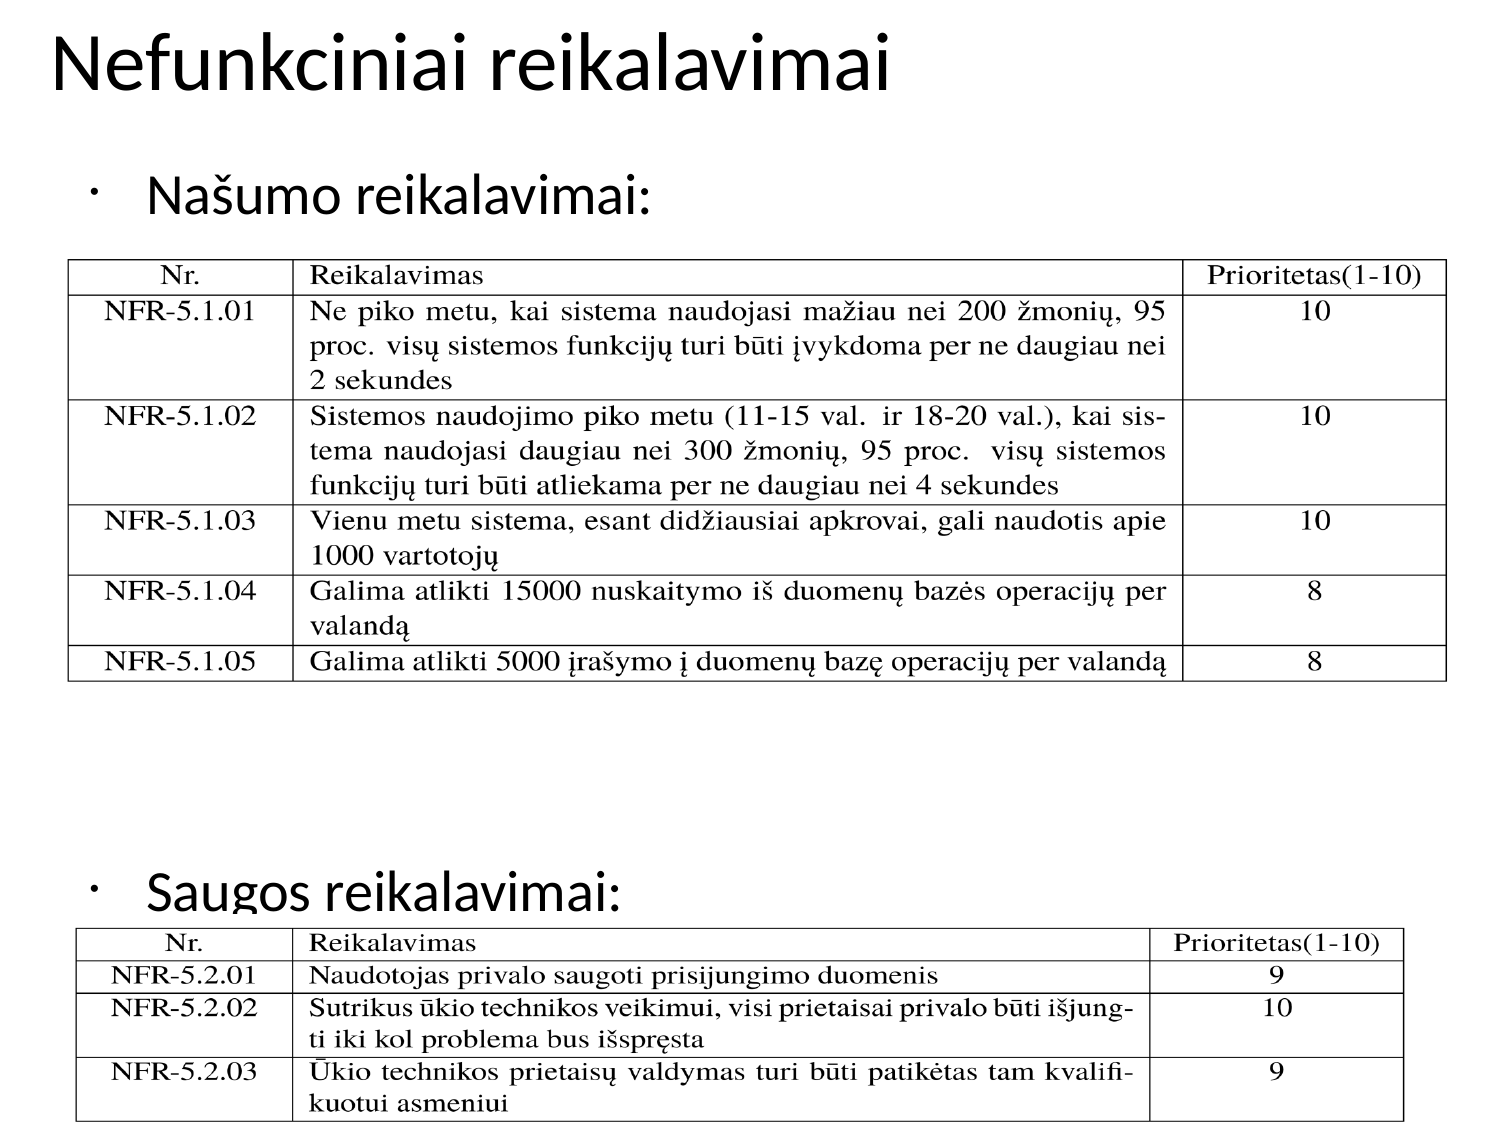

# Nefunkciniai reikalavimai
Našumo reikalavimai:
Saugos reikalavimai: